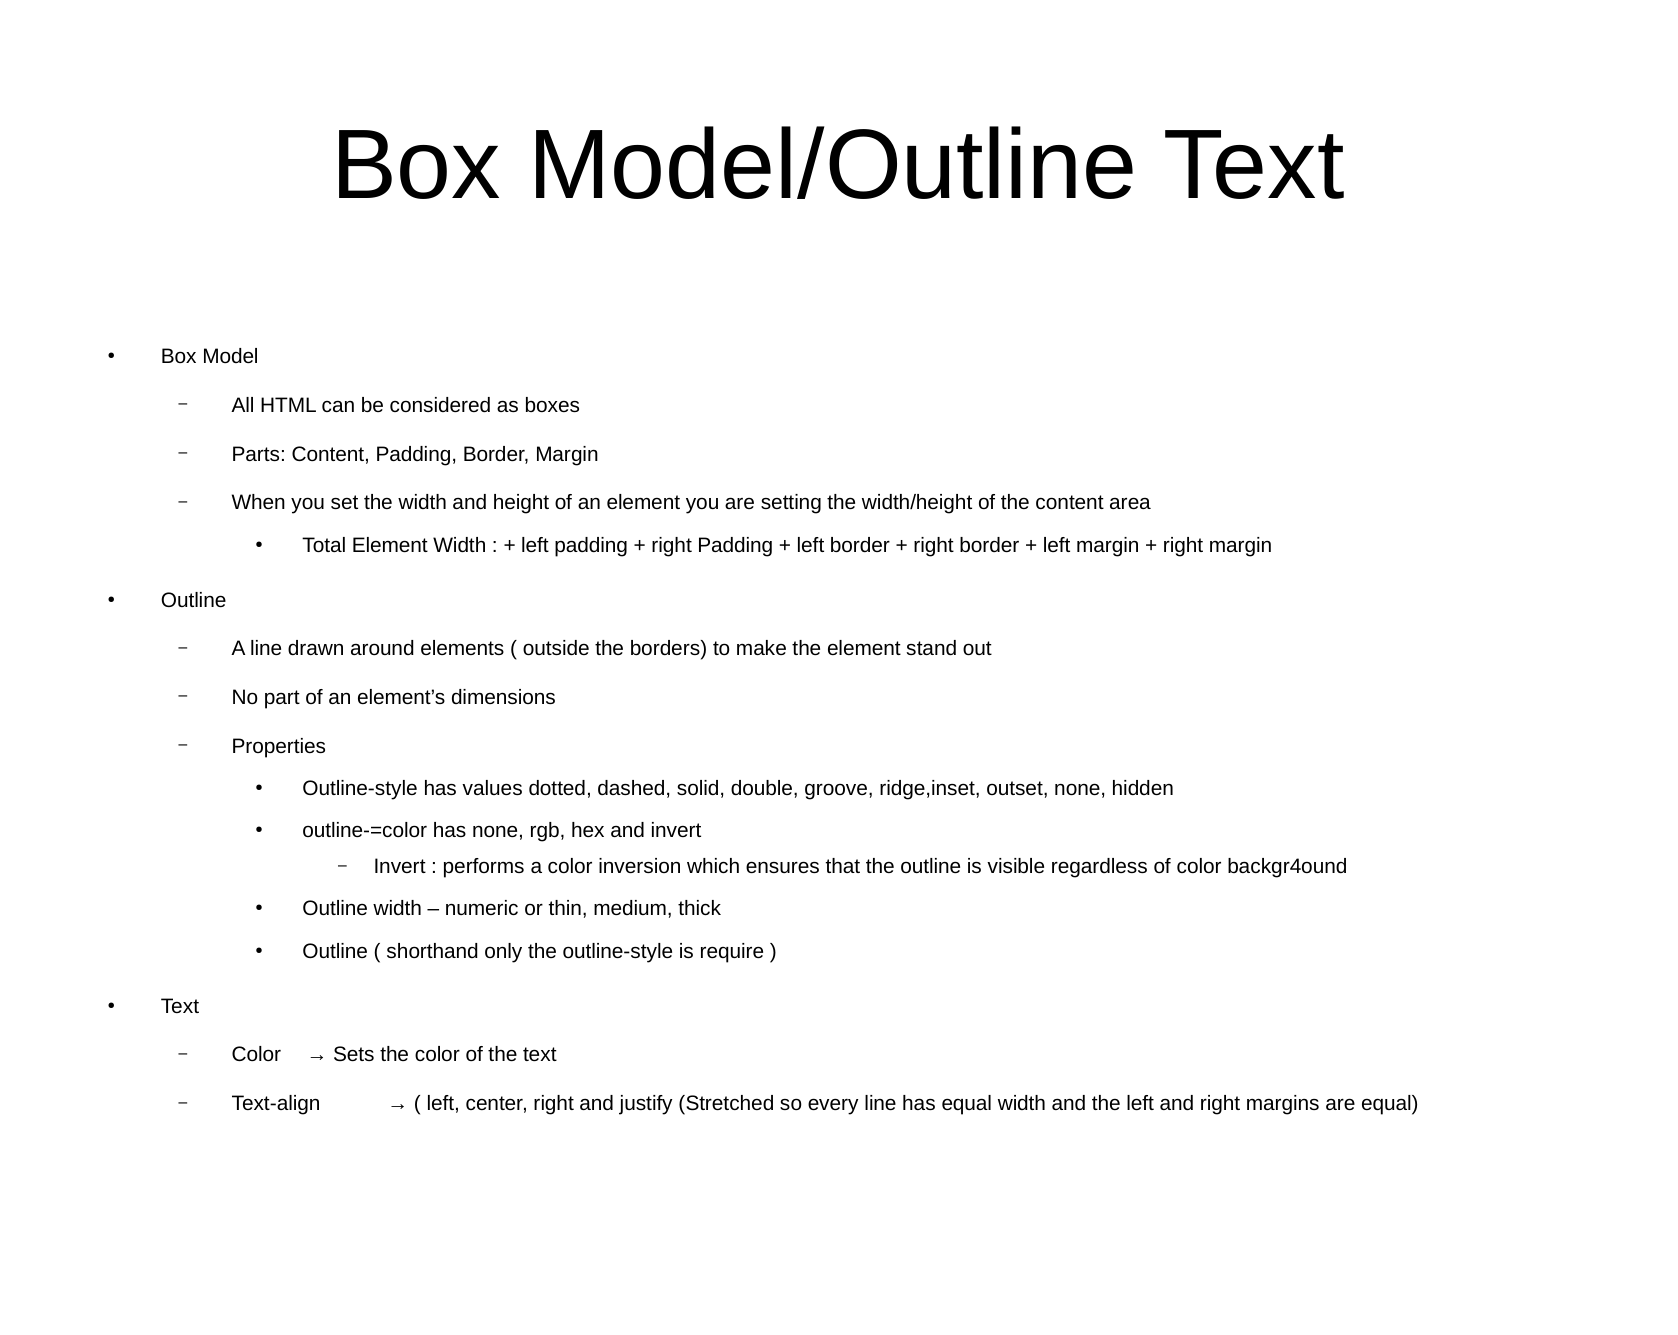

# Box Model/Outline Text
Box Model
All HTML can be considered as boxes
Parts: Content, Padding, Border, Margin
When you set the width and height of an element you are setting the width/height of the content area
Total Element Width : + left padding + right Padding + left border + right border + left margin + right margin
Outline
A line drawn around elements ( outside the borders) to make the element stand out
No part of an element’s dimensions
Properties
Outline-style has values dotted, dashed, solid, double, groove, ridge,inset, outset, none, hidden
outline-=color has none, rgb, hex and invert
Invert : performs a color inversion which ensures that the outline is visible regardless of color backgr4ound
Outline width – numeric or thin, medium, thick
Outline ( shorthand only the outline-style is require )
Text
Color	→ Sets the color of the text
Text-align	 → ( left, center, right and justify (Stretched so every line has equal width and the left and right margins are equal)